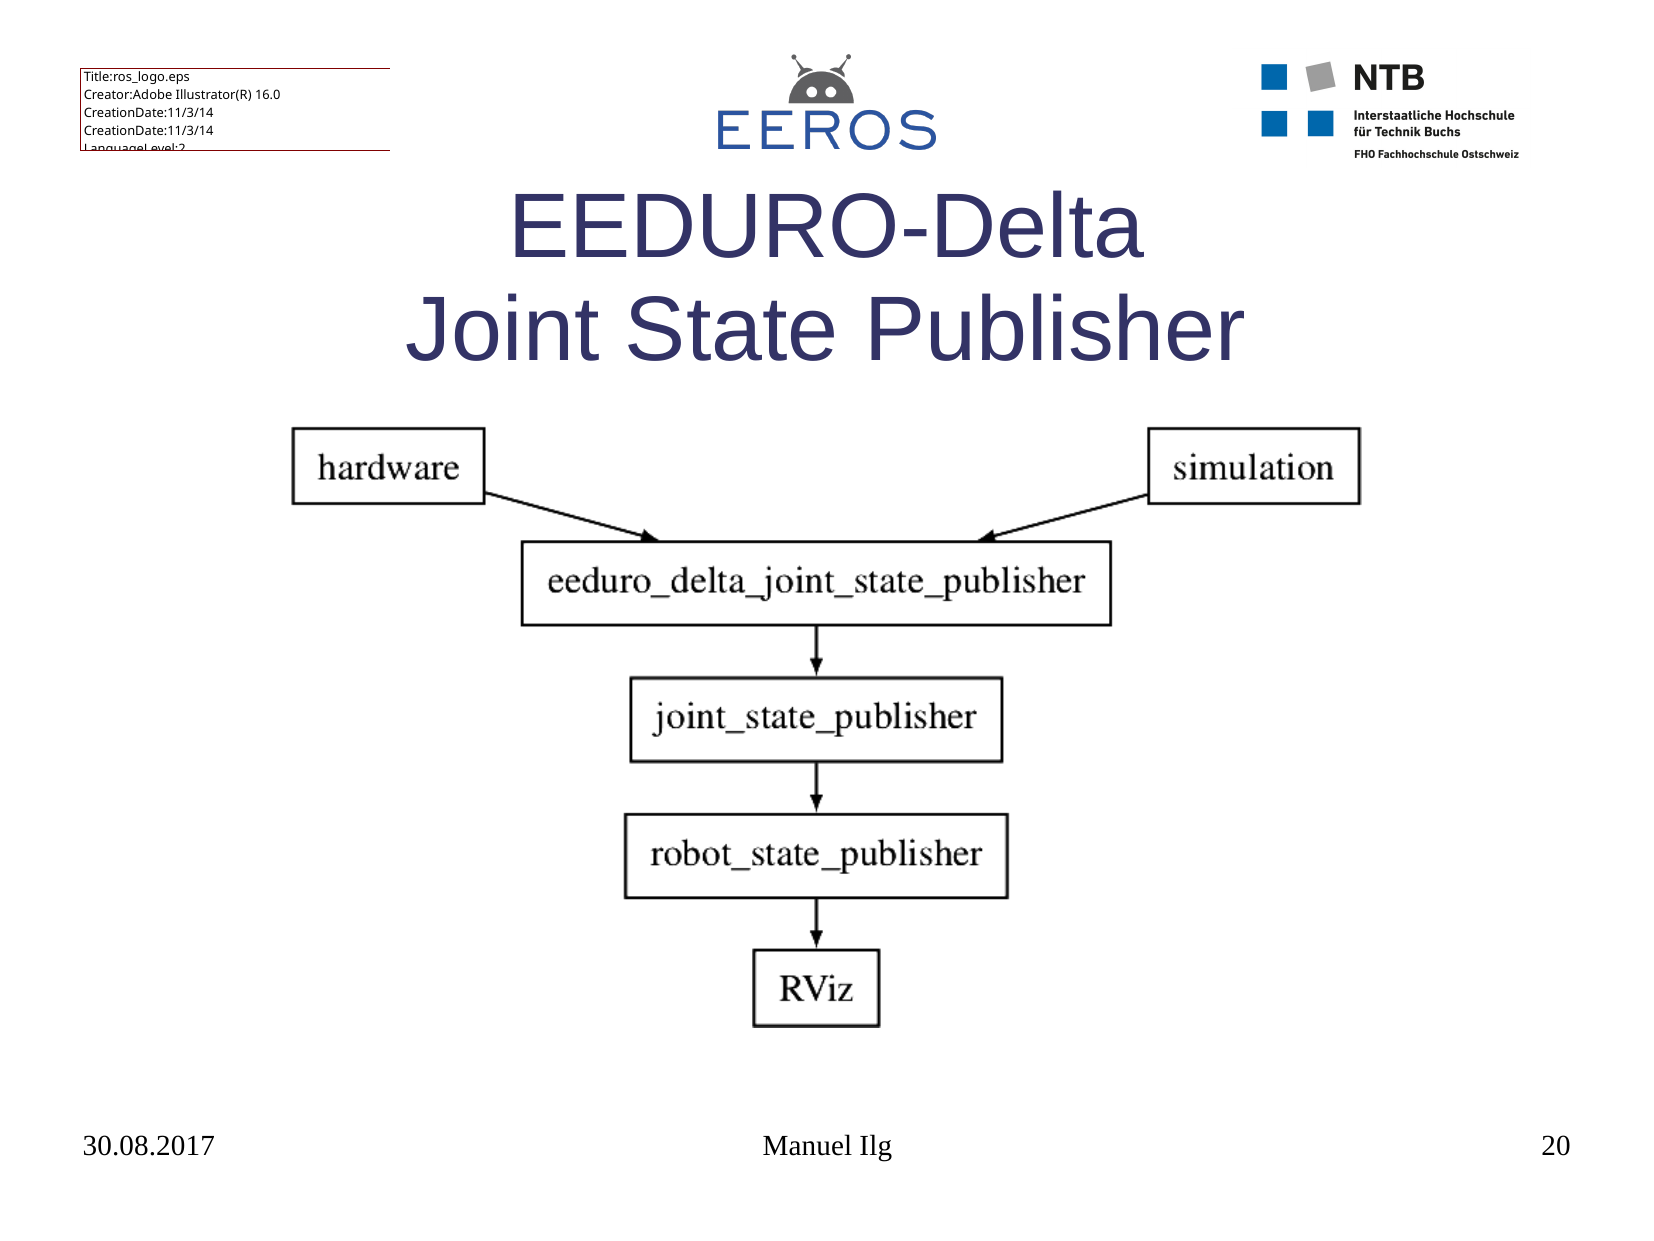

# EEDURO-Delta Joint State Publisher
13.02.2017
Manuel Ilg
20